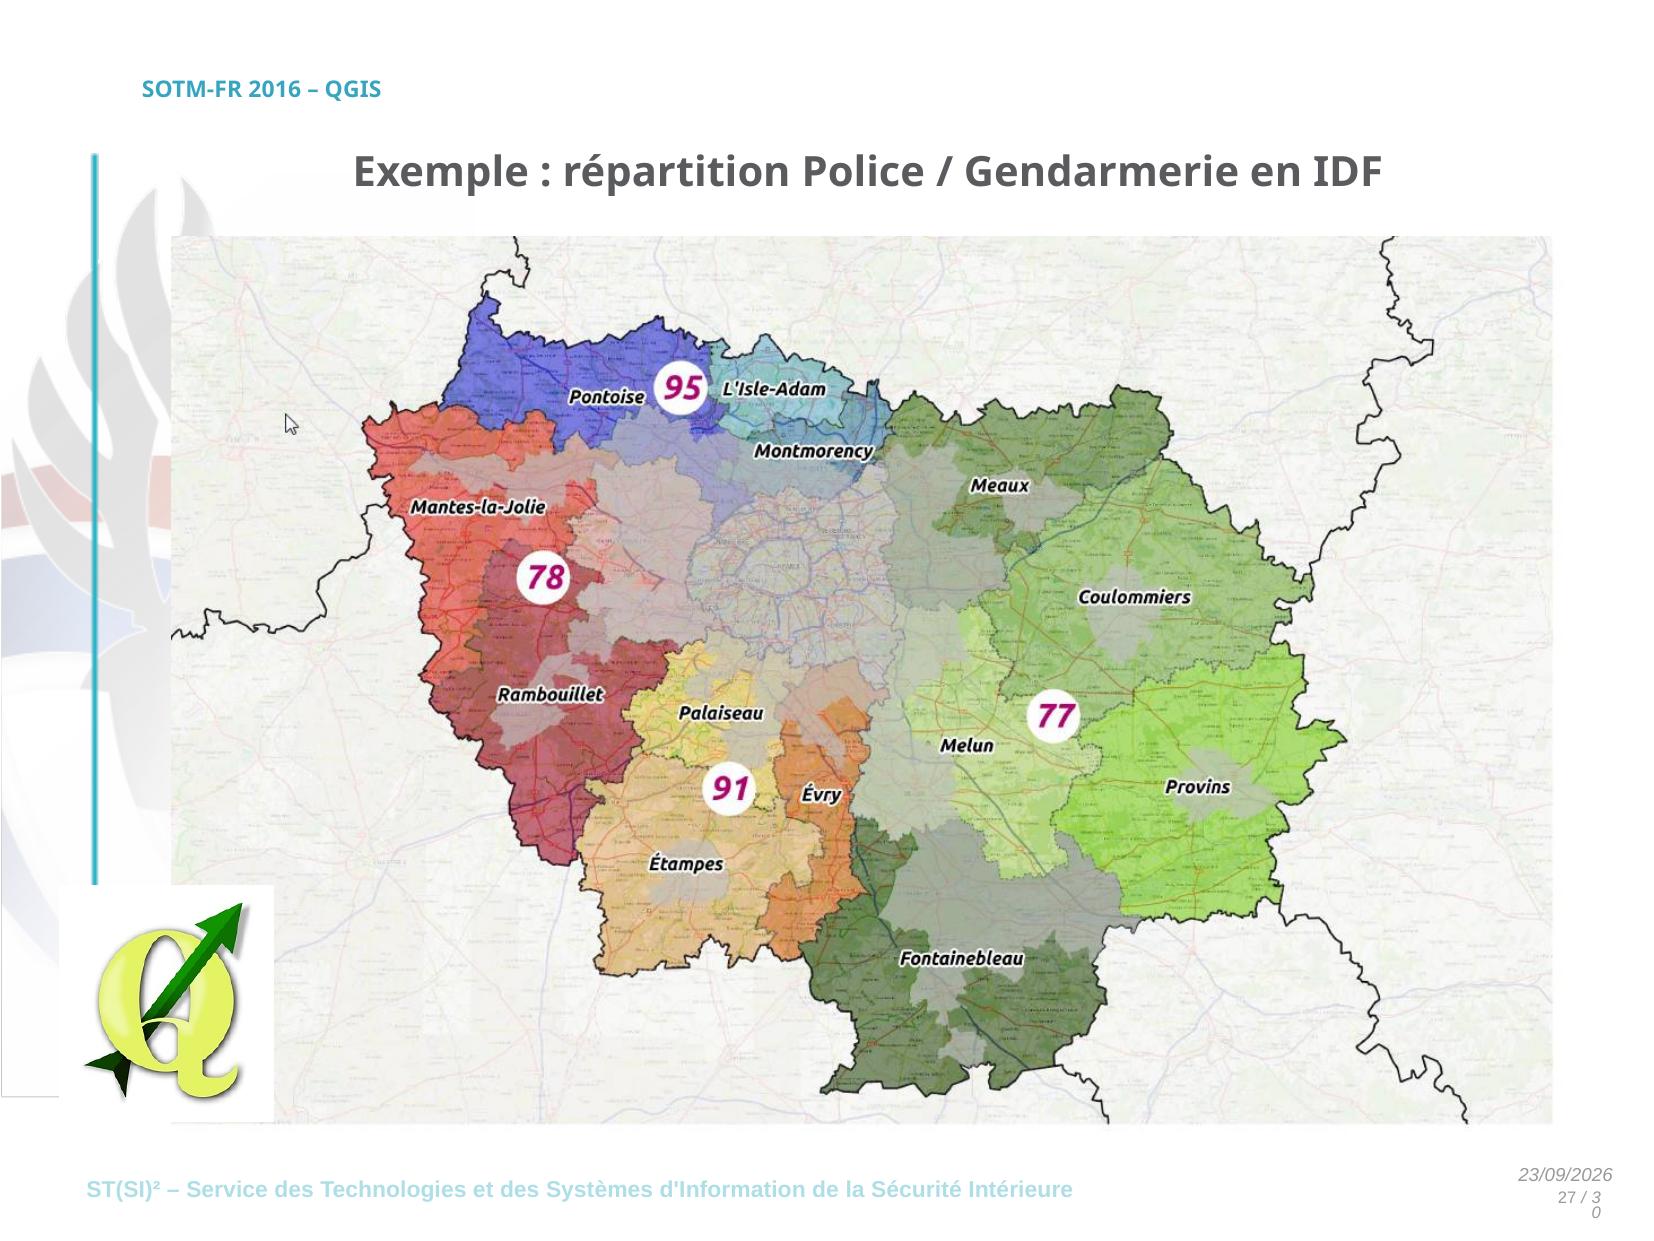

# SOTM-FR 2016 – QGIS
Exemple : répartition Police / Gendarmerie en IDF